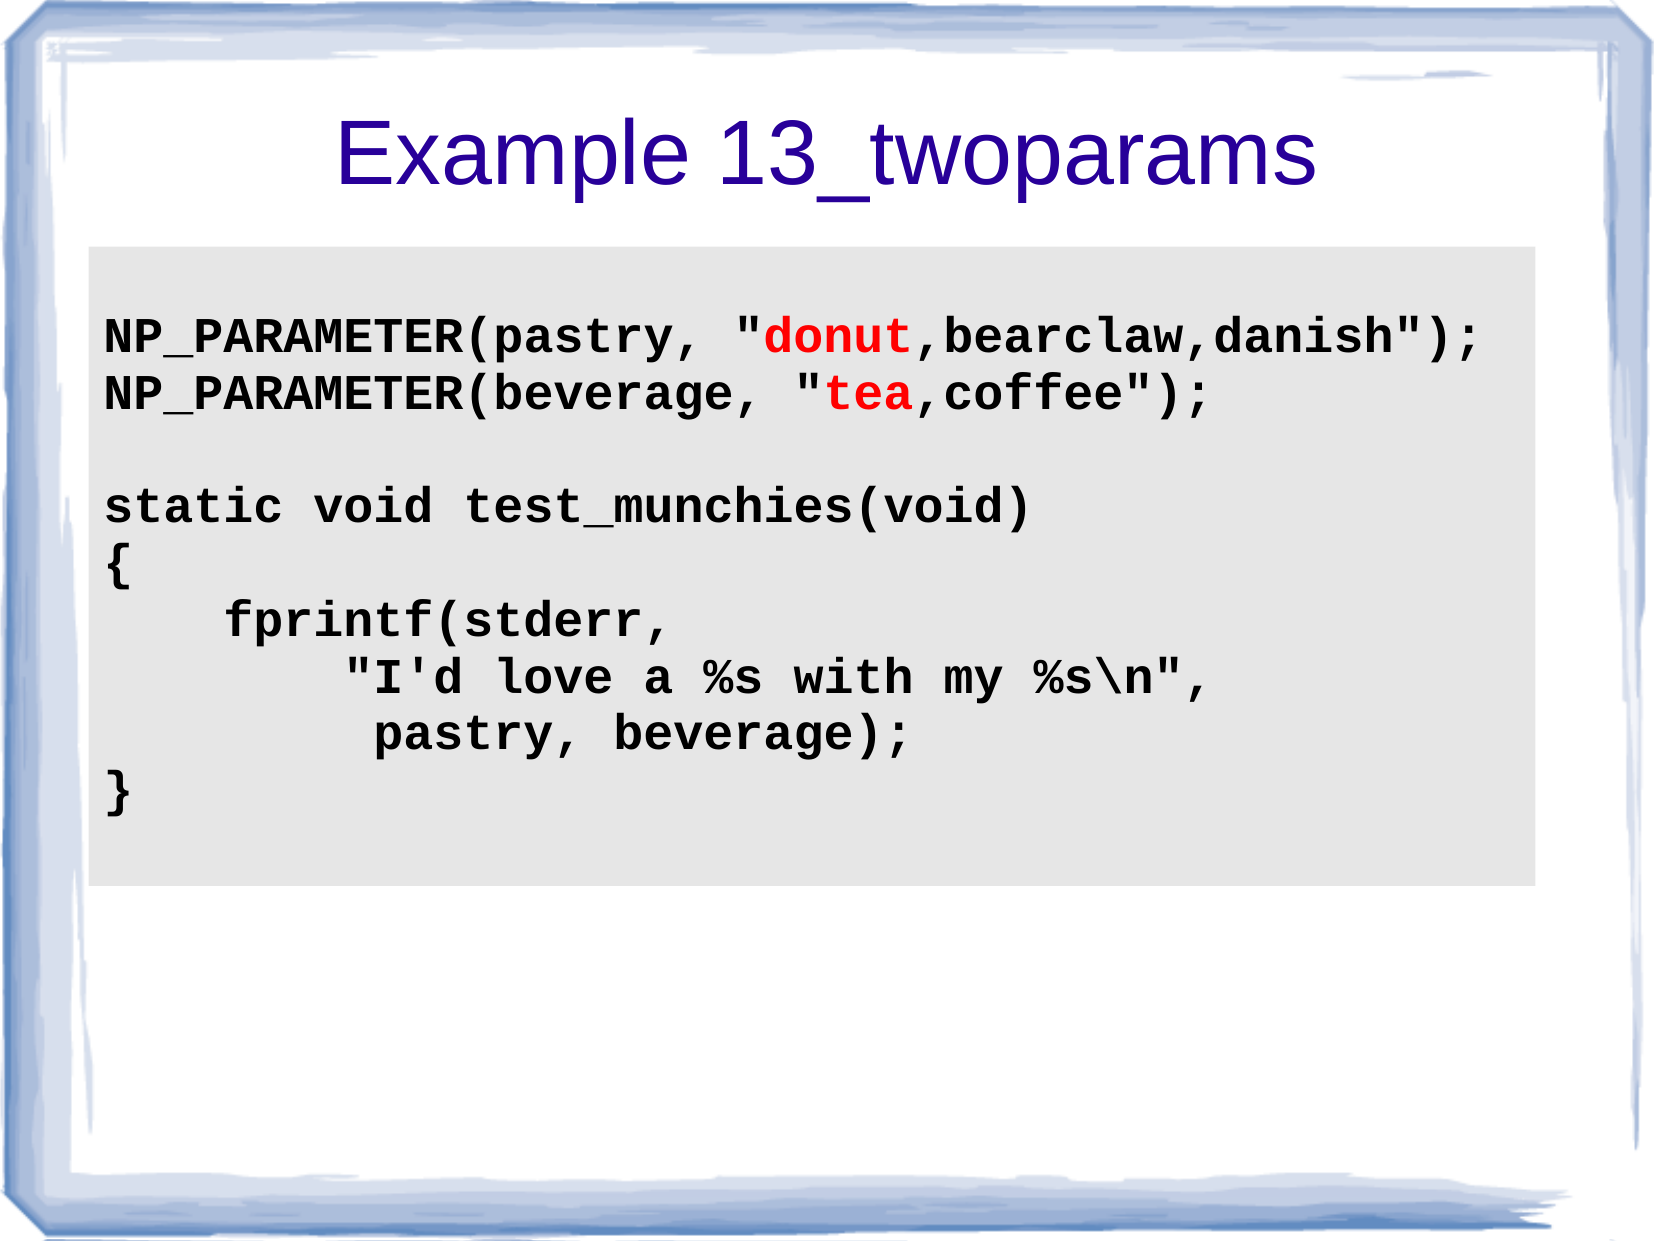

# Example 13_twoparams
NP_PARAMETER(pastry, "donut,bearclaw,danish");
NP_PARAMETER(beverage, "tea,coffee");
static void test_munchies(void)
{
 fprintf(stderr,
 "I'd love a %s with my %s\n",
 pastry, beverage);
}